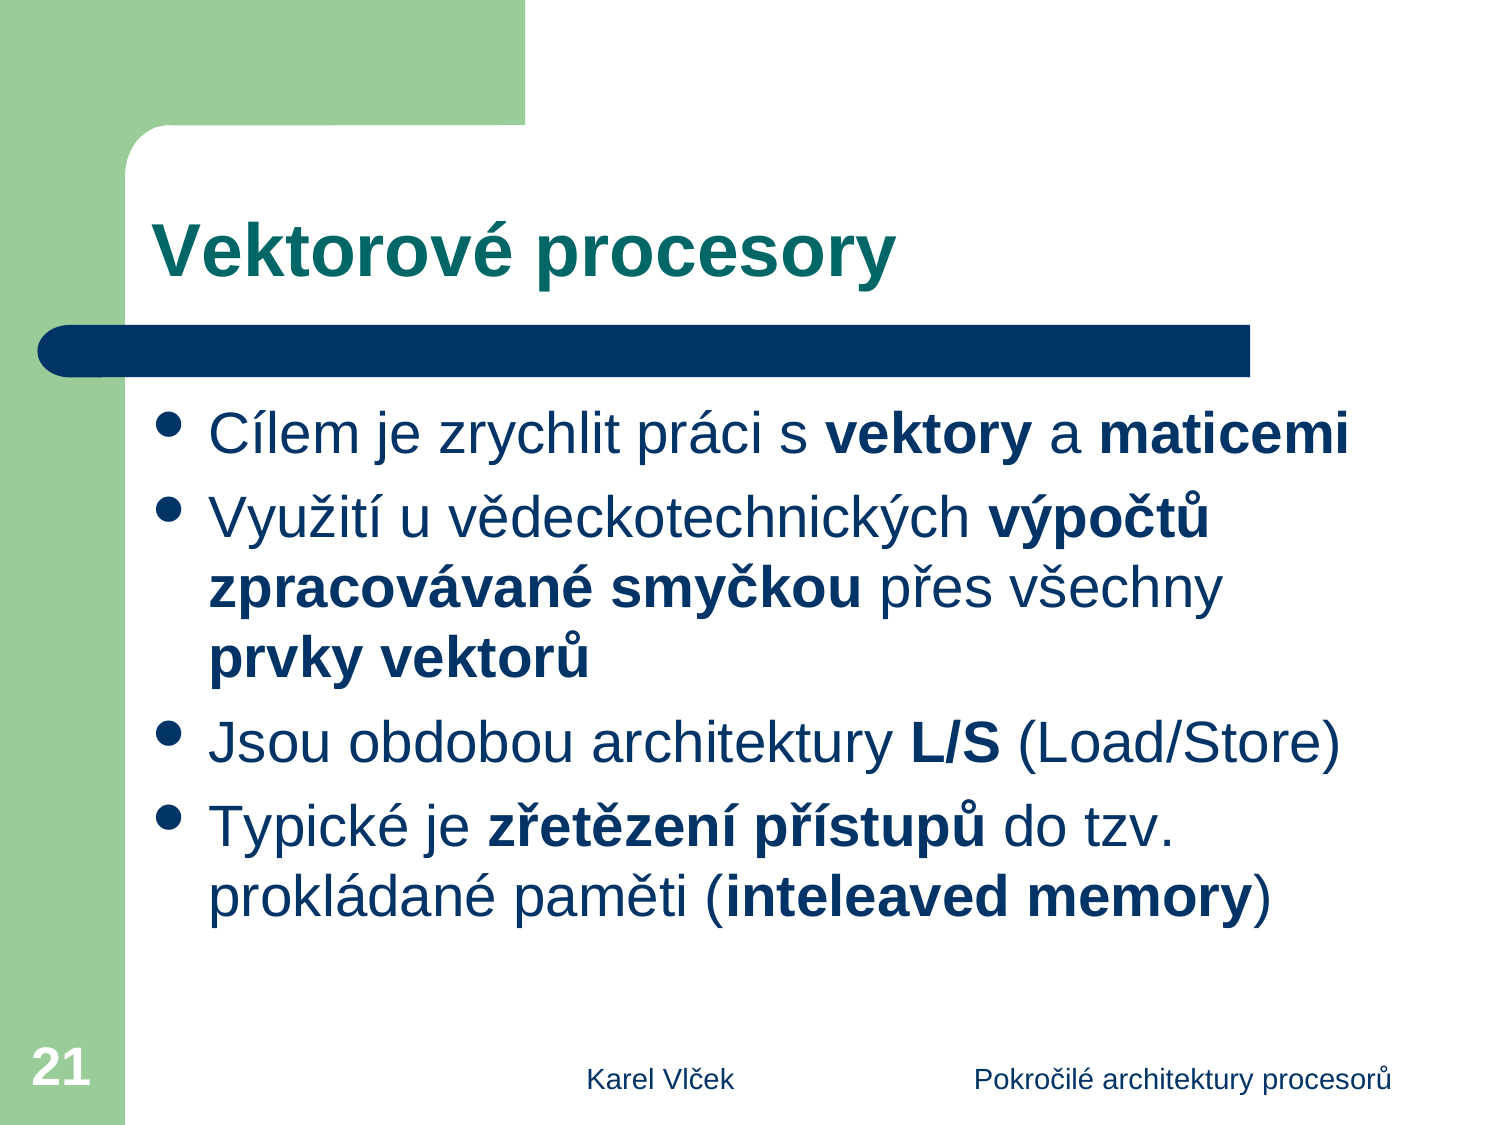

# Vektorové procesory
Cílem je zrychlit práci s vektory a maticemi
Využití u vědeckotechnických výpočtů zpracovávané smyčkou přes všechny prvky vektorů
Jsou obdobou architektury L/S (Load/Store)
Typické je zřetězení přístupů do tzv. prokládané paměti (inteleaved memory)
21
Karel Vlček
Pokročilé architektury procesorů